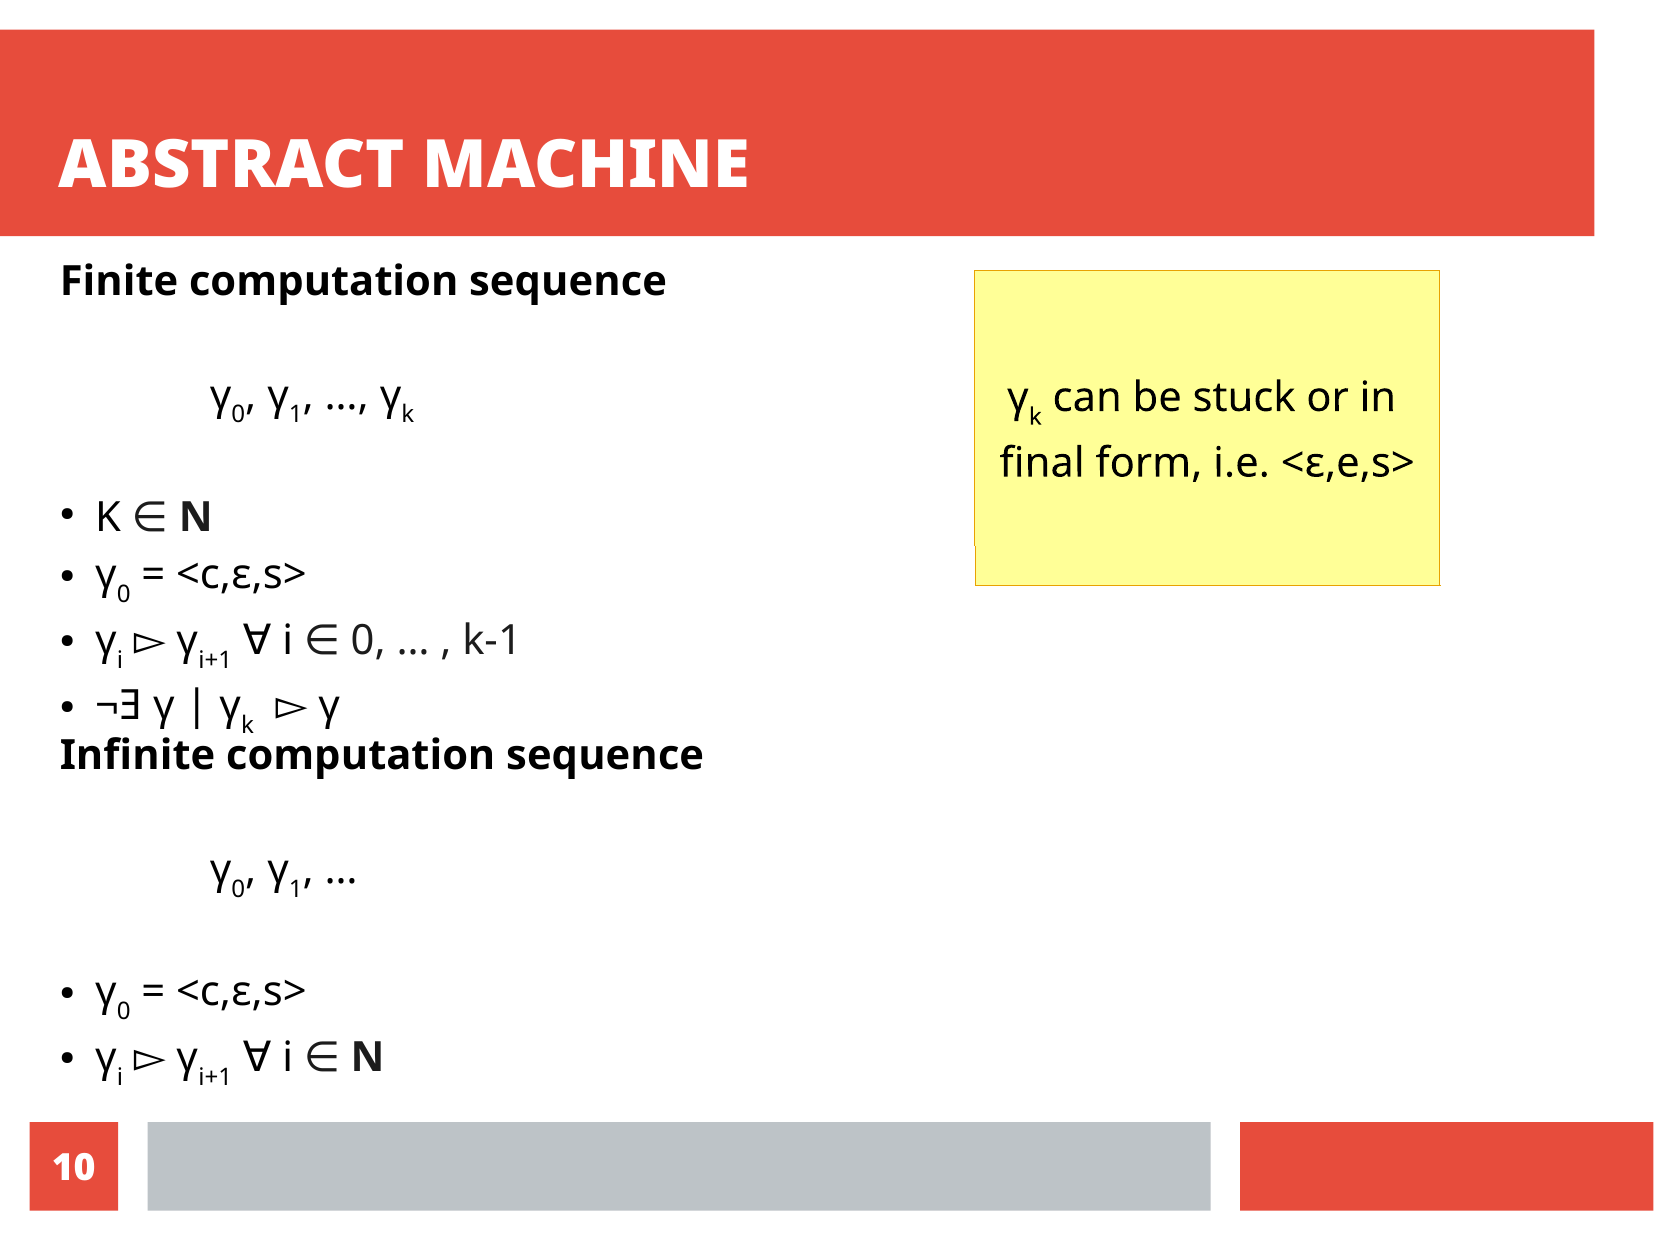

# ABSTRACT MACHINE
Finite computation sequence
		γ0, γ1, …, γk
K ∈ N
γ0 = <c,ε,s>
γi ▻ γi+1 ∀ i ∈ 0, … , k-1
¬Ǝ γ | γk ▻ γ
γk can be stuck or in
final form, i.e. <ε,e,s>
Infinite computation sequence
		γ0, γ1, …
γ0 = <c,ε,s>
γi ▻ γi+1 ∀ i ∈ N
10